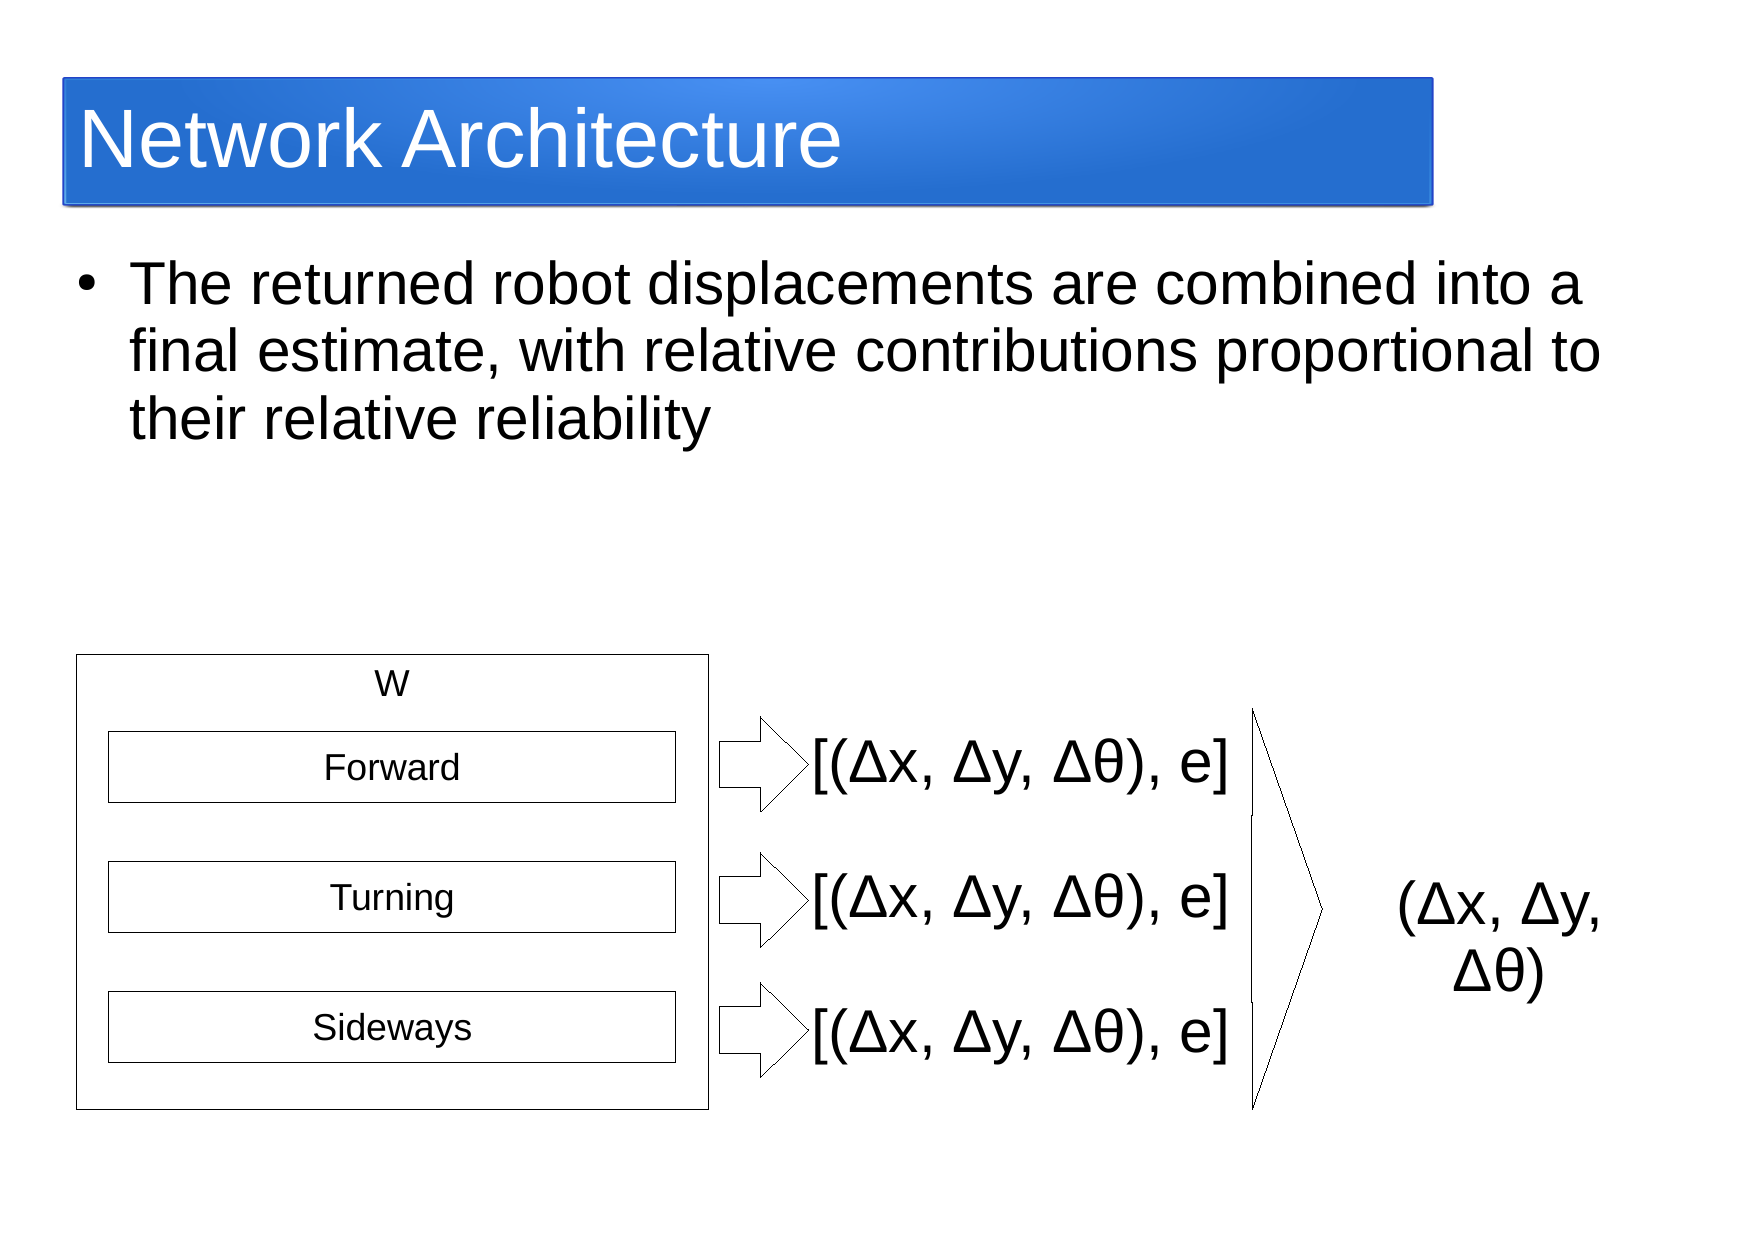

# Network Architecture
The returned robot displacements are combined into a final estimate, with relative contributions proportional to their relative reliability
W
(Δx, Δy, Δθ)
[(Δx, Δy, Δθ), e]
[(Δx, Δy, Δθ), e]
[(Δx, Δy, Δθ), e]
Forward
Turning
Sideways